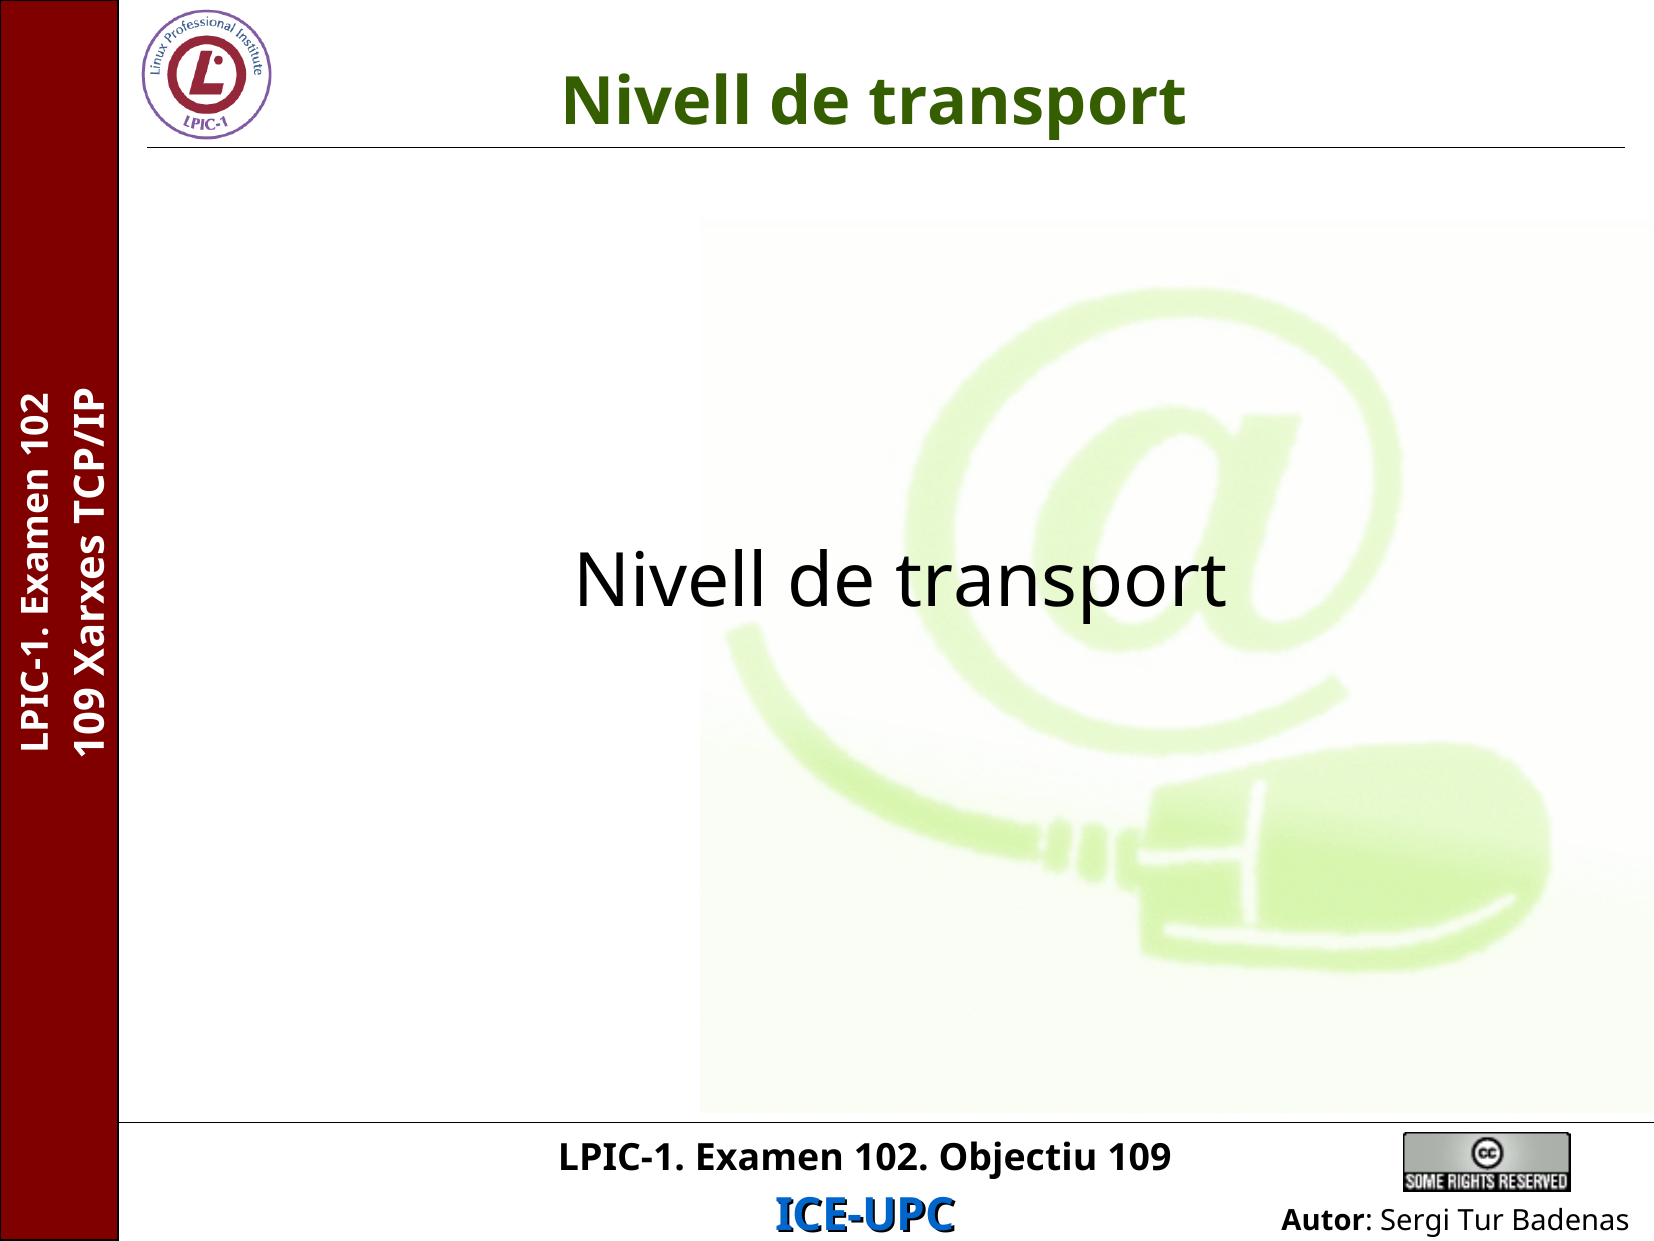

# Nivell de transport
Nivell de transport